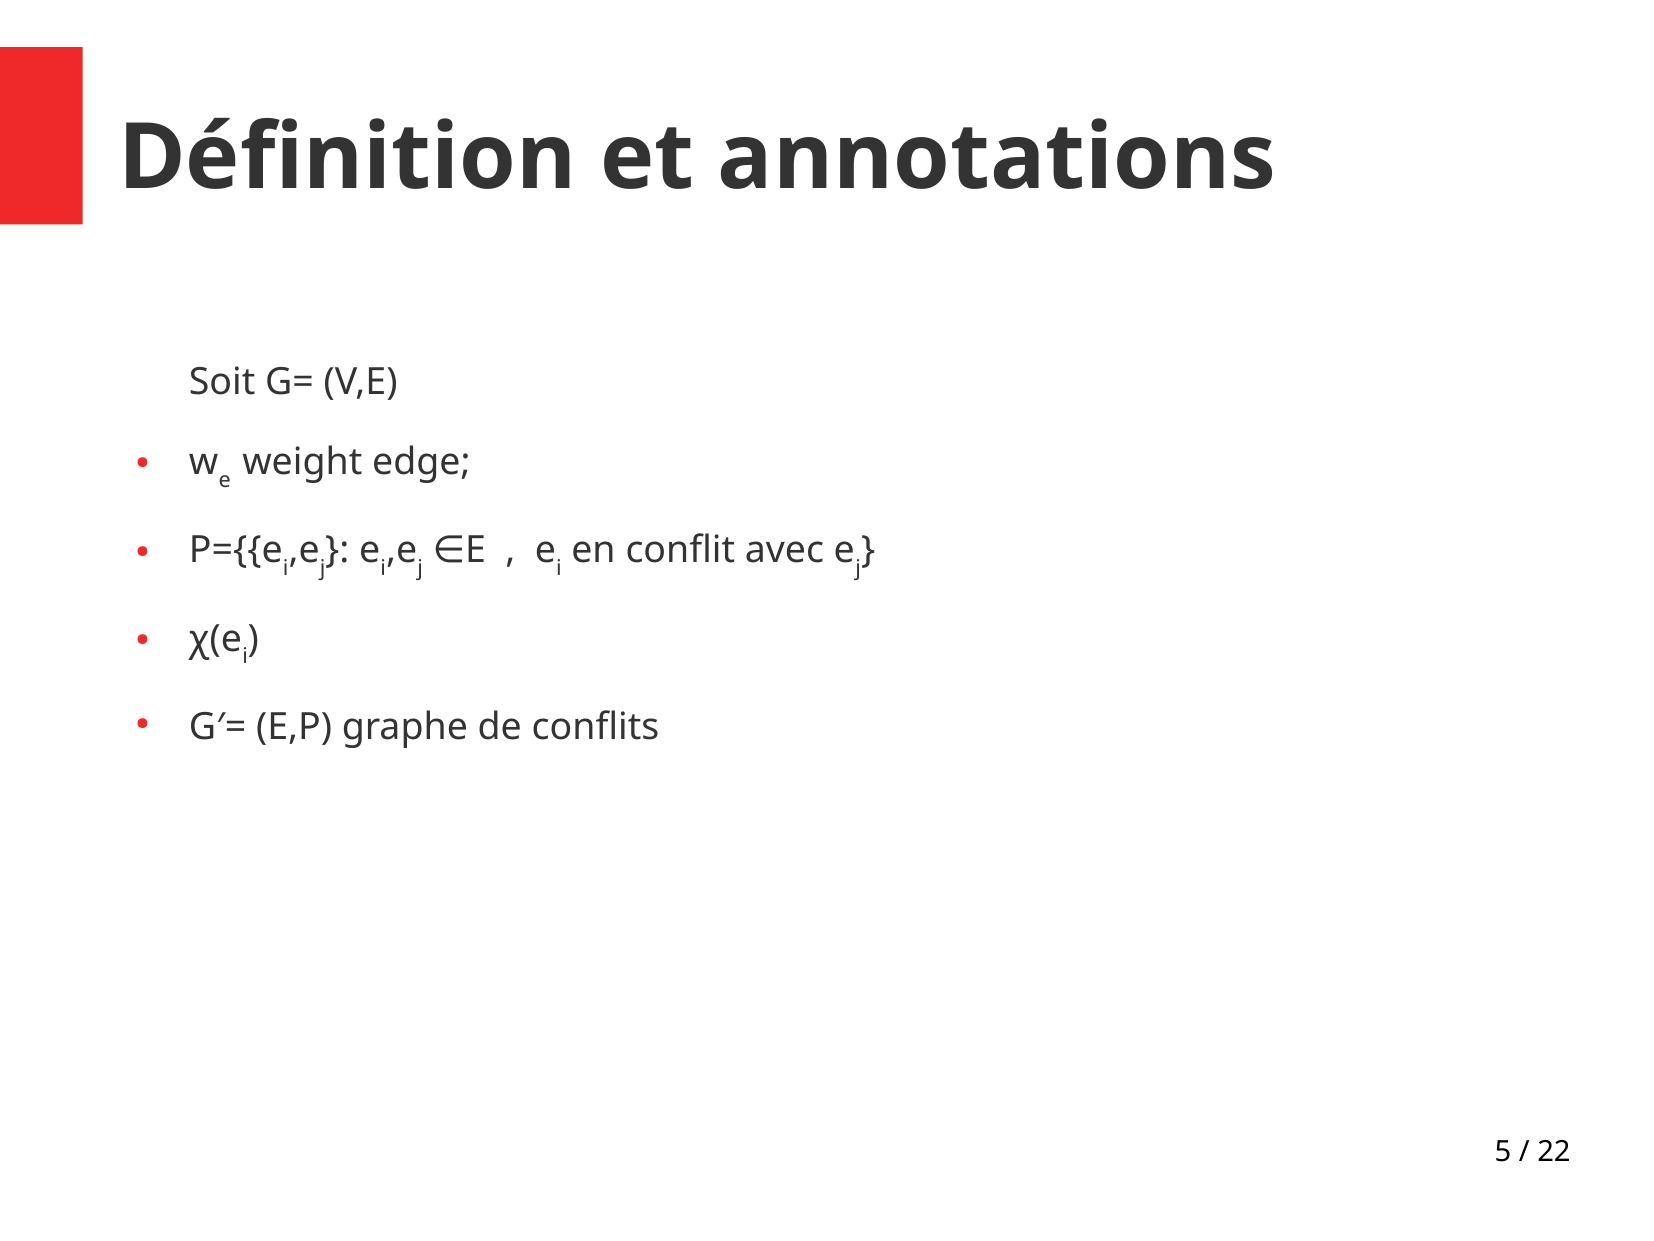

# Définition et annotations
Soit G= (V,E)
we  weight edge;
P={{ei,ej}: ei,ej ∈E , ei en conflit avec ej}
χ(ei)
G′= (E,P) graphe de conflits
5